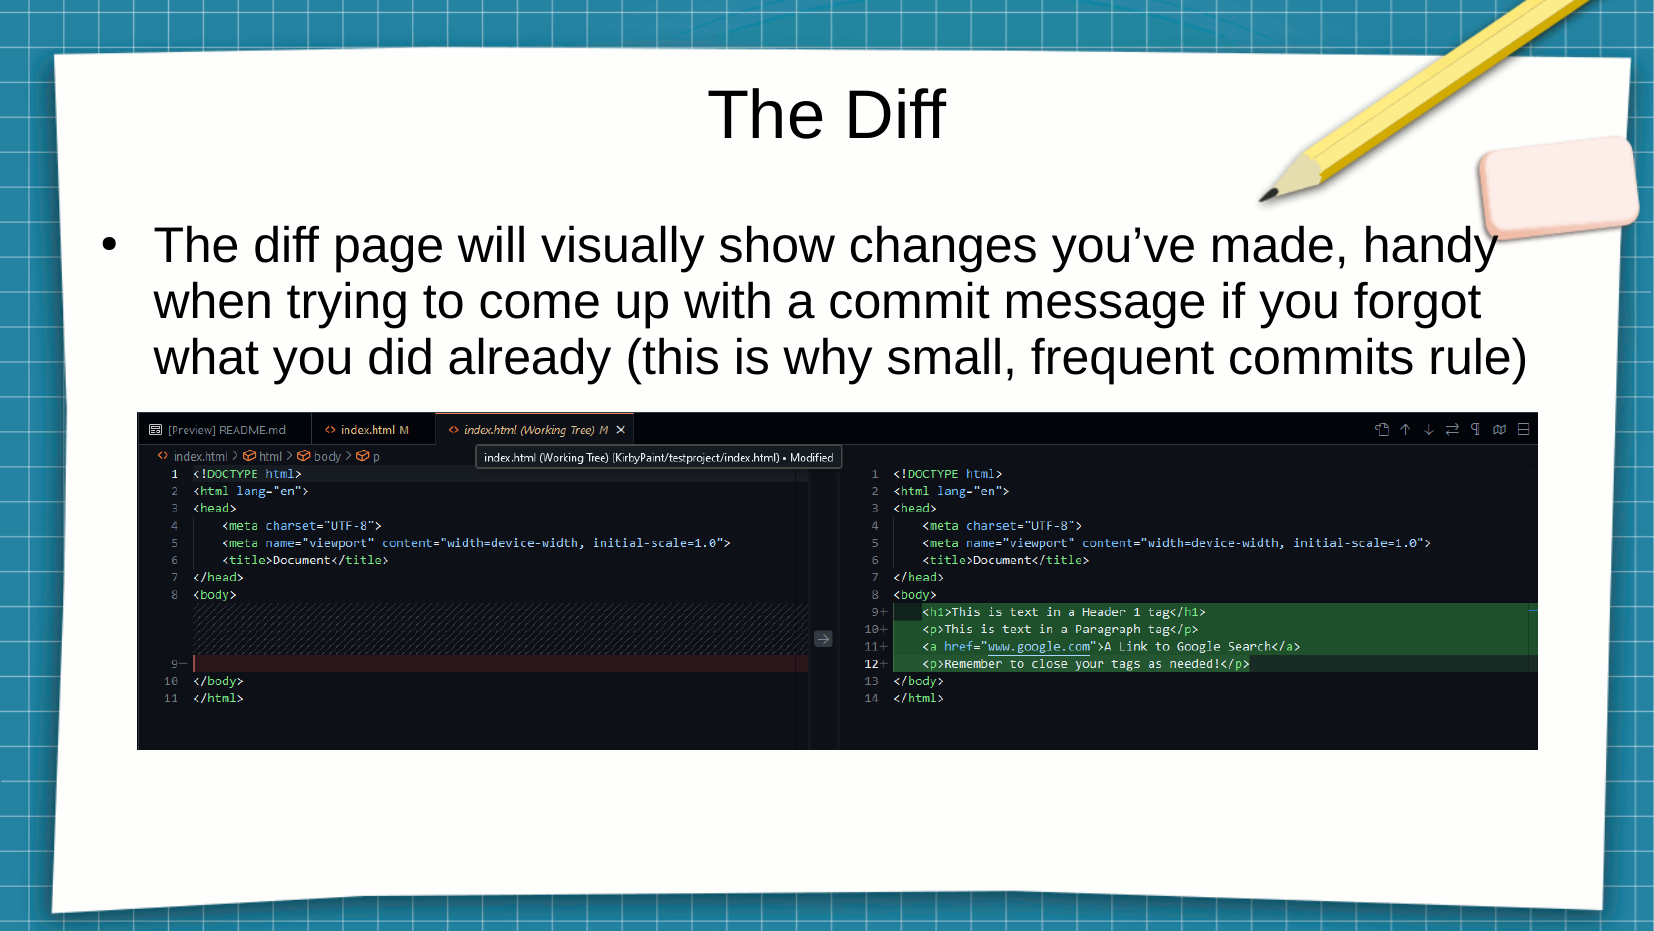

# The Diff
The diff page will visually show changes you’ve made, handy when trying to come up with a commit message if you forgot what you did already (this is why small, frequent commits rule)